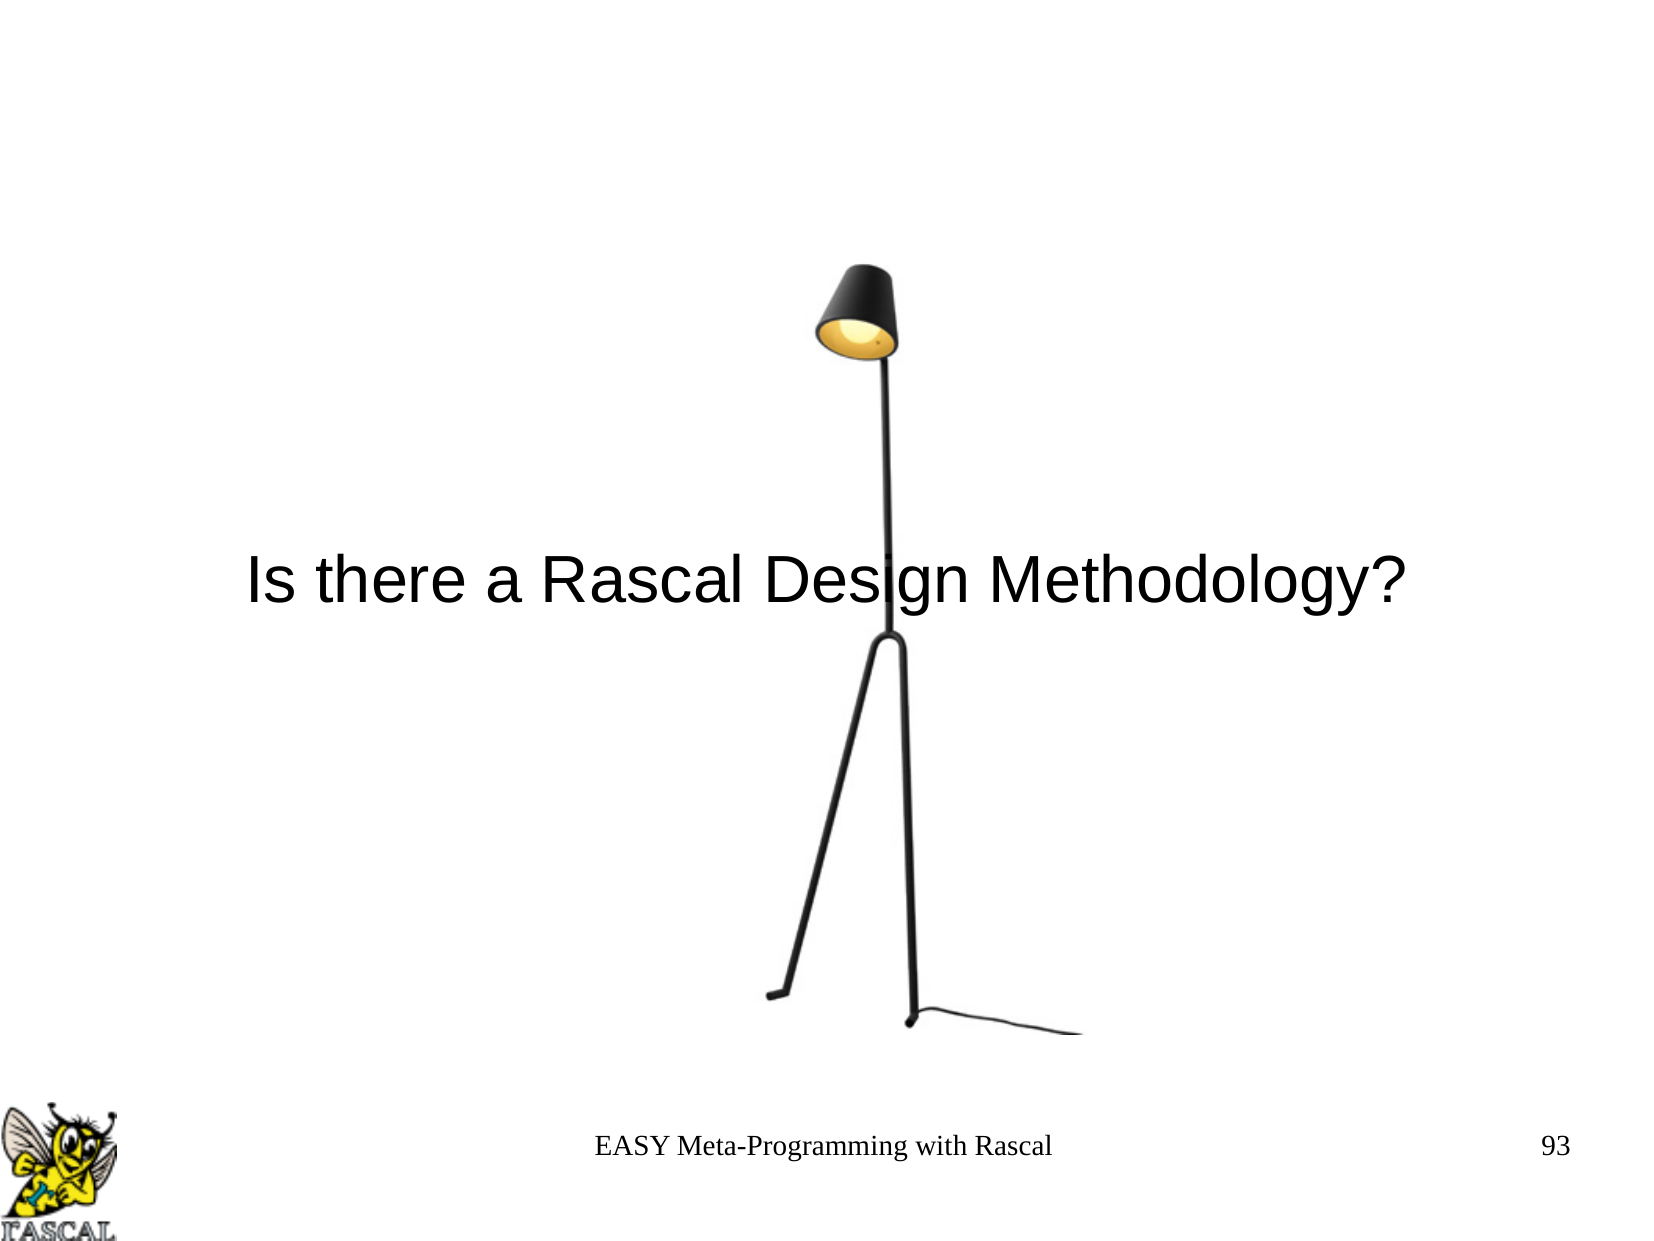

# Is there a Rascal Design Methodology?
93